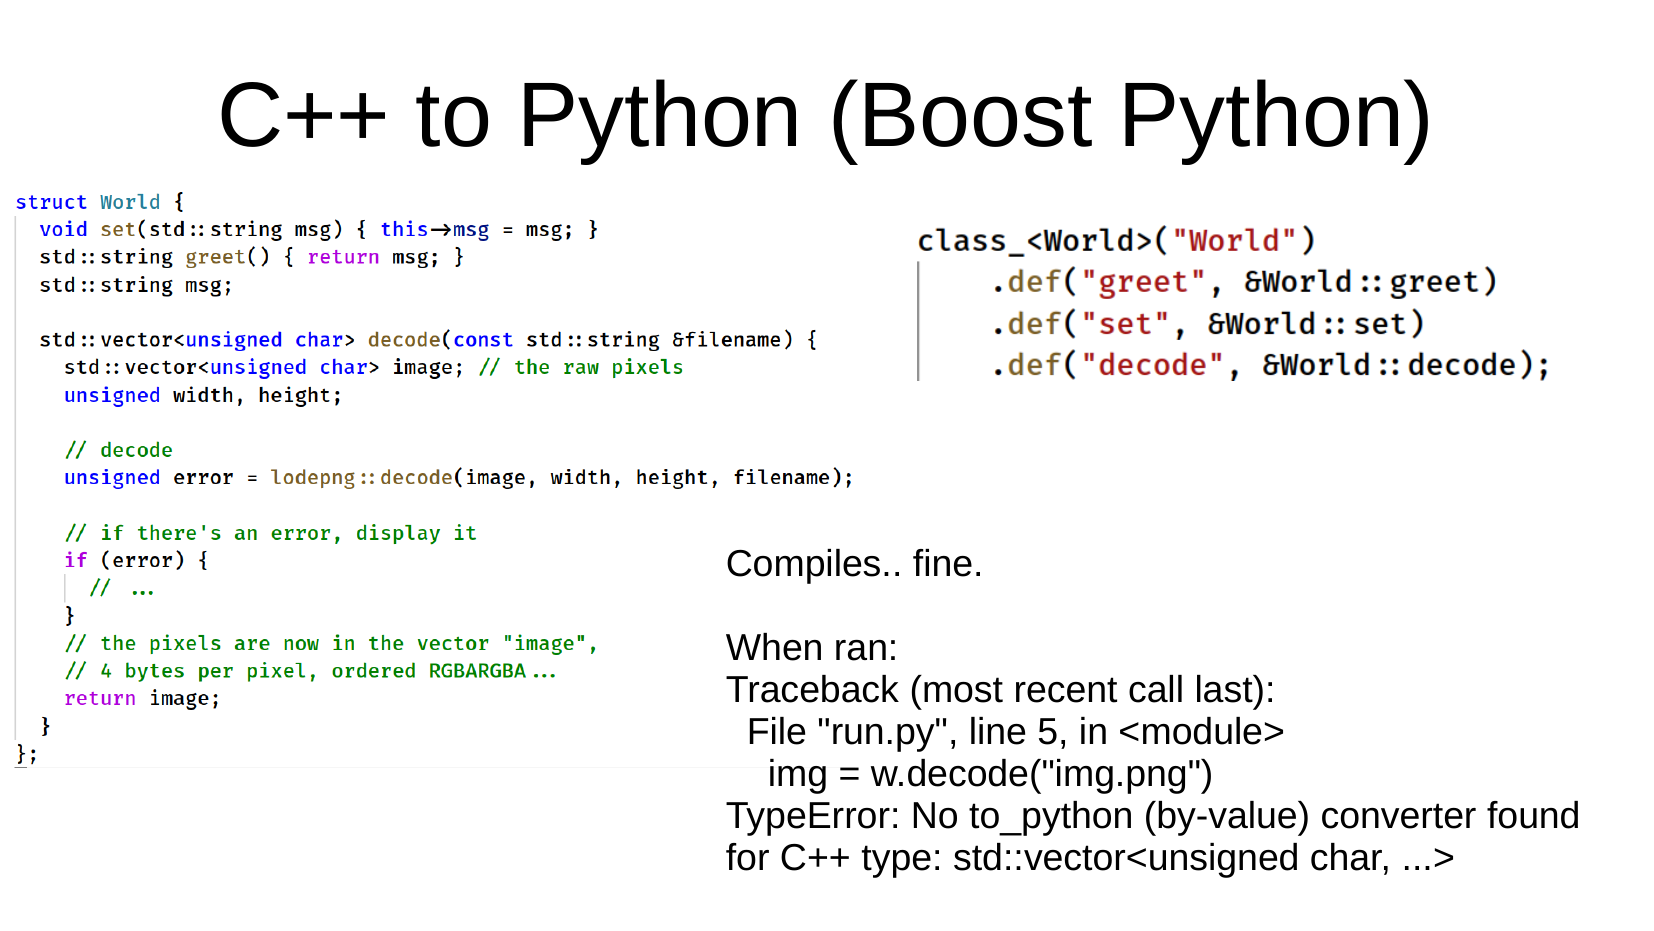

# C++ to Python (Boost Python)
Compiles.. fine.
When ran:
Traceback (most recent call last):
 File "run.py", line 5, in <module>
 img = w.decode("img.png")
TypeError: No to_python (by-value) converter found
for C++ type: std::vector<unsigned char, ...>